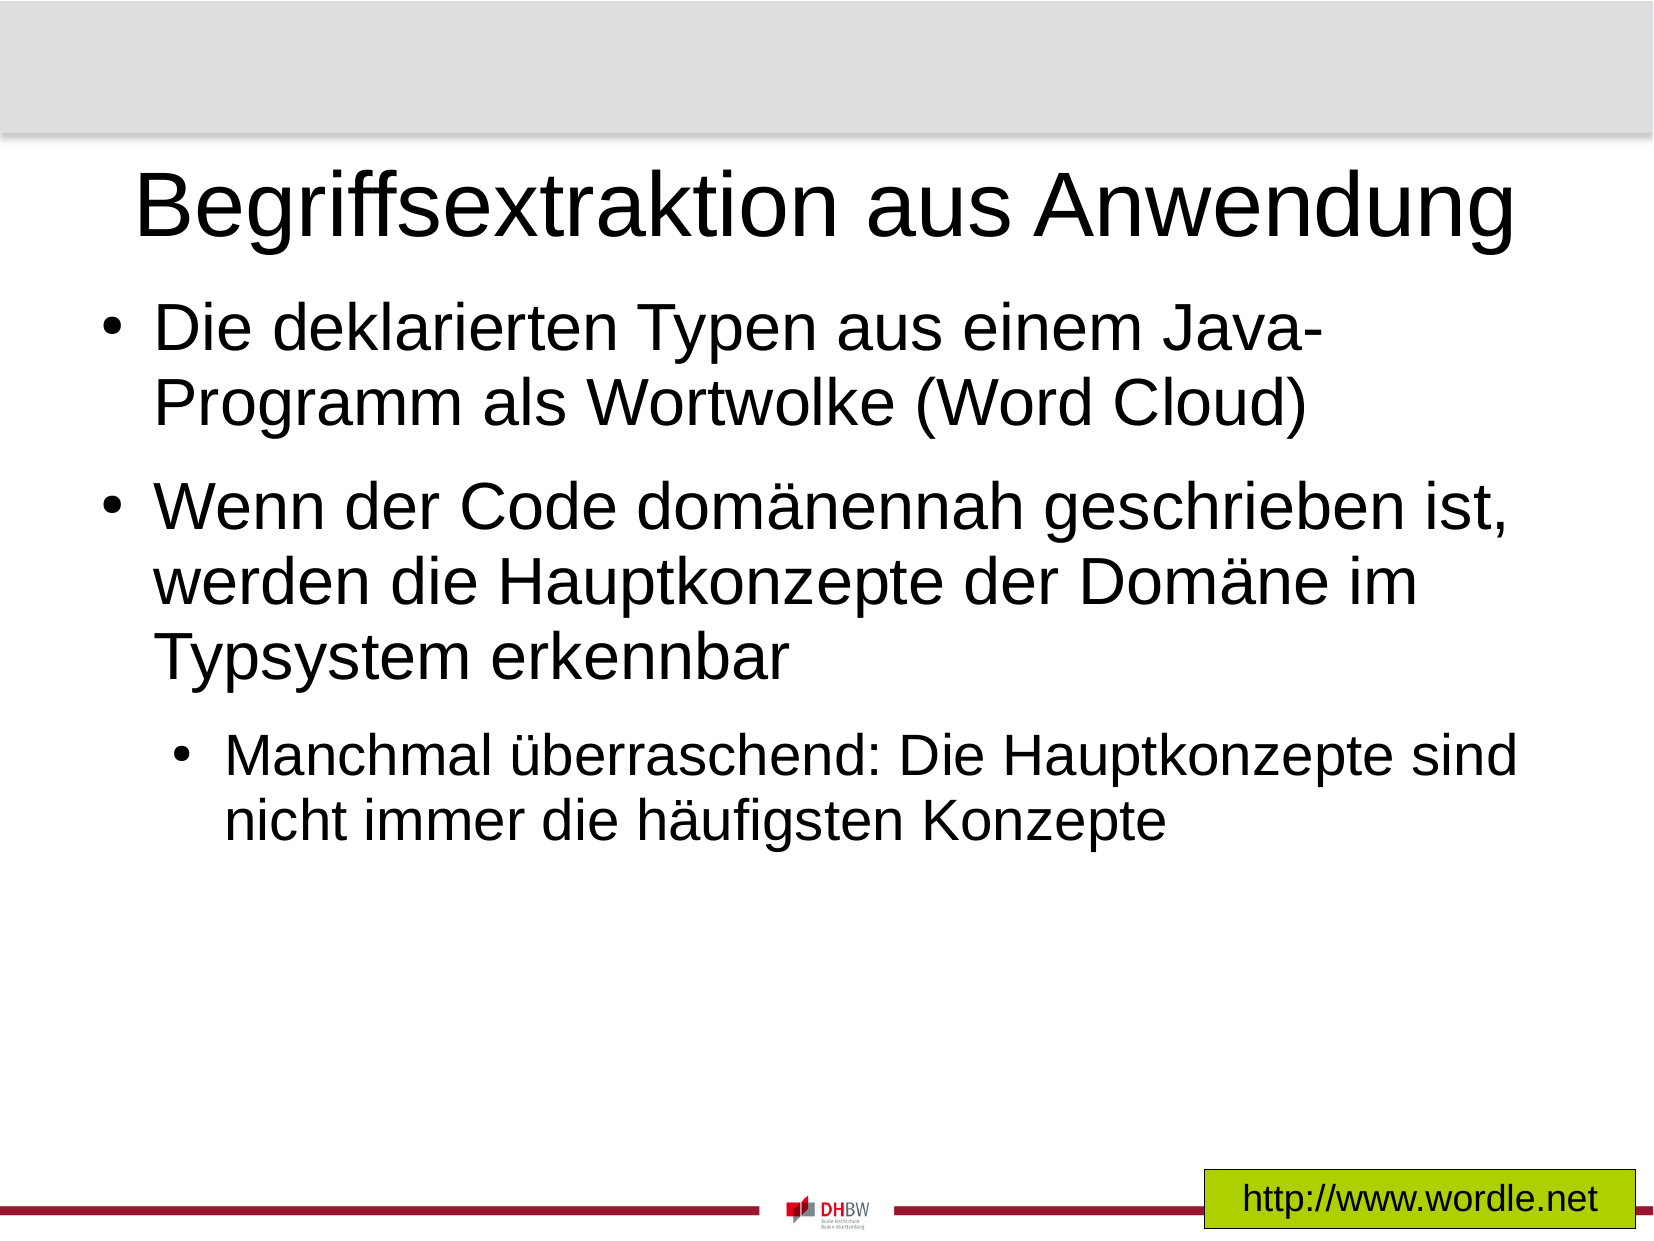

# Begriffsextraktion aus Anwendung
Die deklarierten Typen aus einem Java-Programm als Wortwolke (Word Cloud)
Wenn der Code domänennah geschrieben ist, werden die Hauptkonzepte der Domäne im Typsystem erkennbar
Manchmal überraschend: Die Hauptkonzepte sind nicht immer die häufigsten Konzepte
http://www.wordle.net